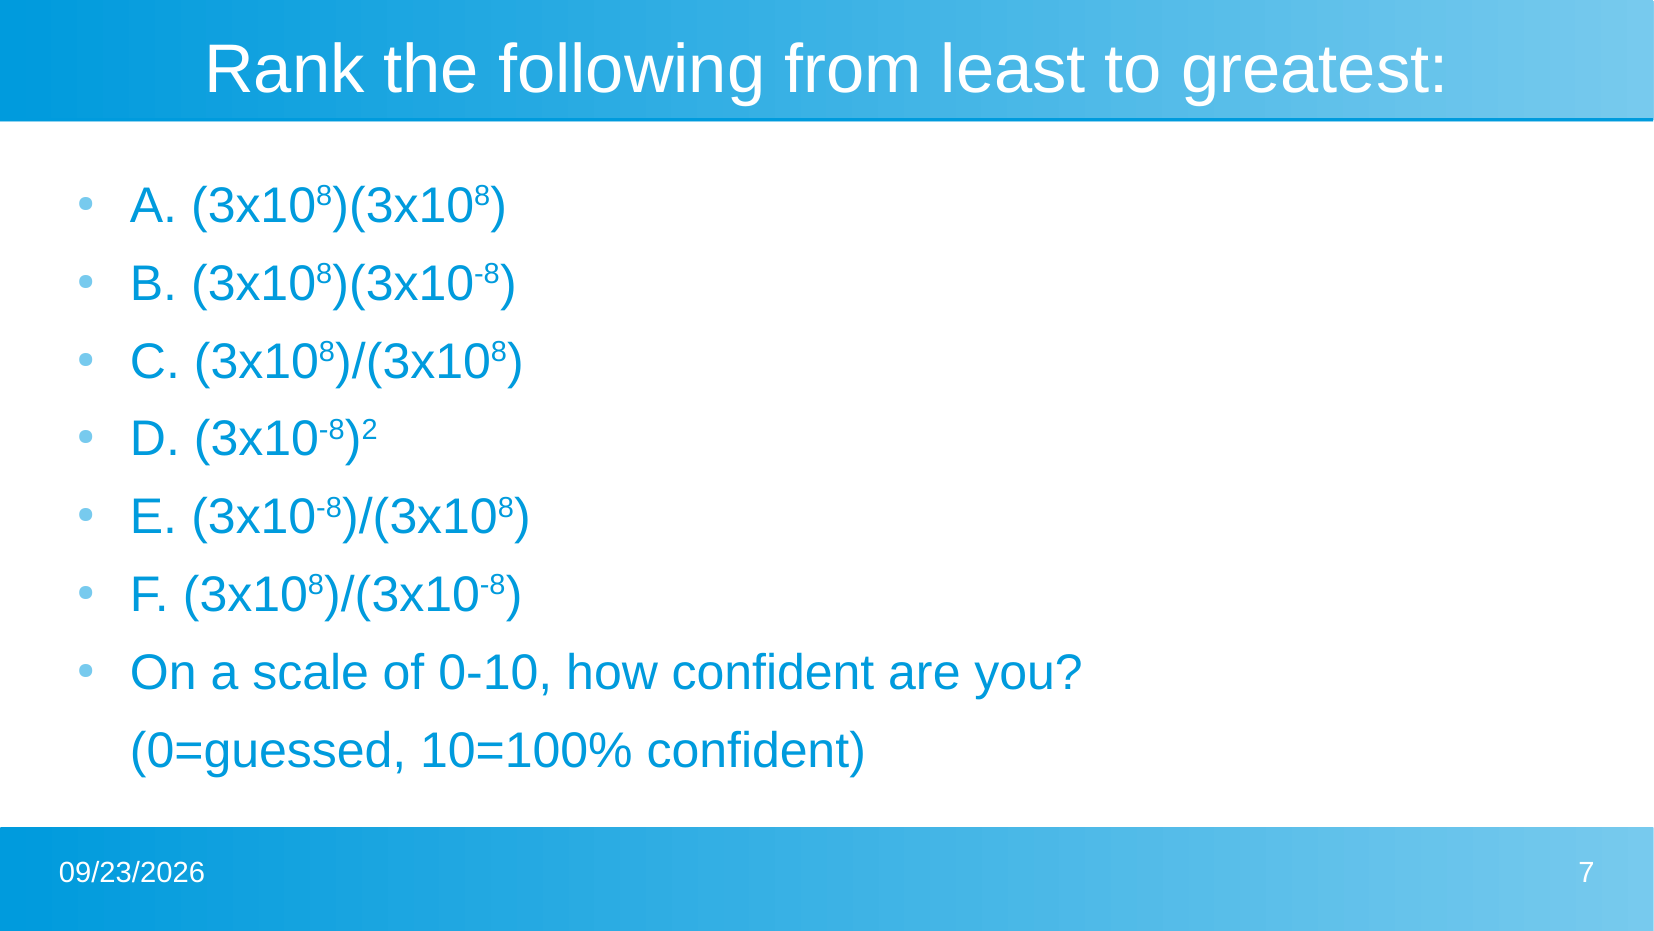

# Rank the following from least to greatest:
A. (3x108)(3x108)
B. (3x108)(3x10-8)
C. (3x108)/(3x108)
D. (3x10-8)2
E. (3x10-8)/(3x108)
F. (3x108)/(3x10-8)
On a scale of 0-10, how confident are you?
(0=guessed, 10=100% confident)
7